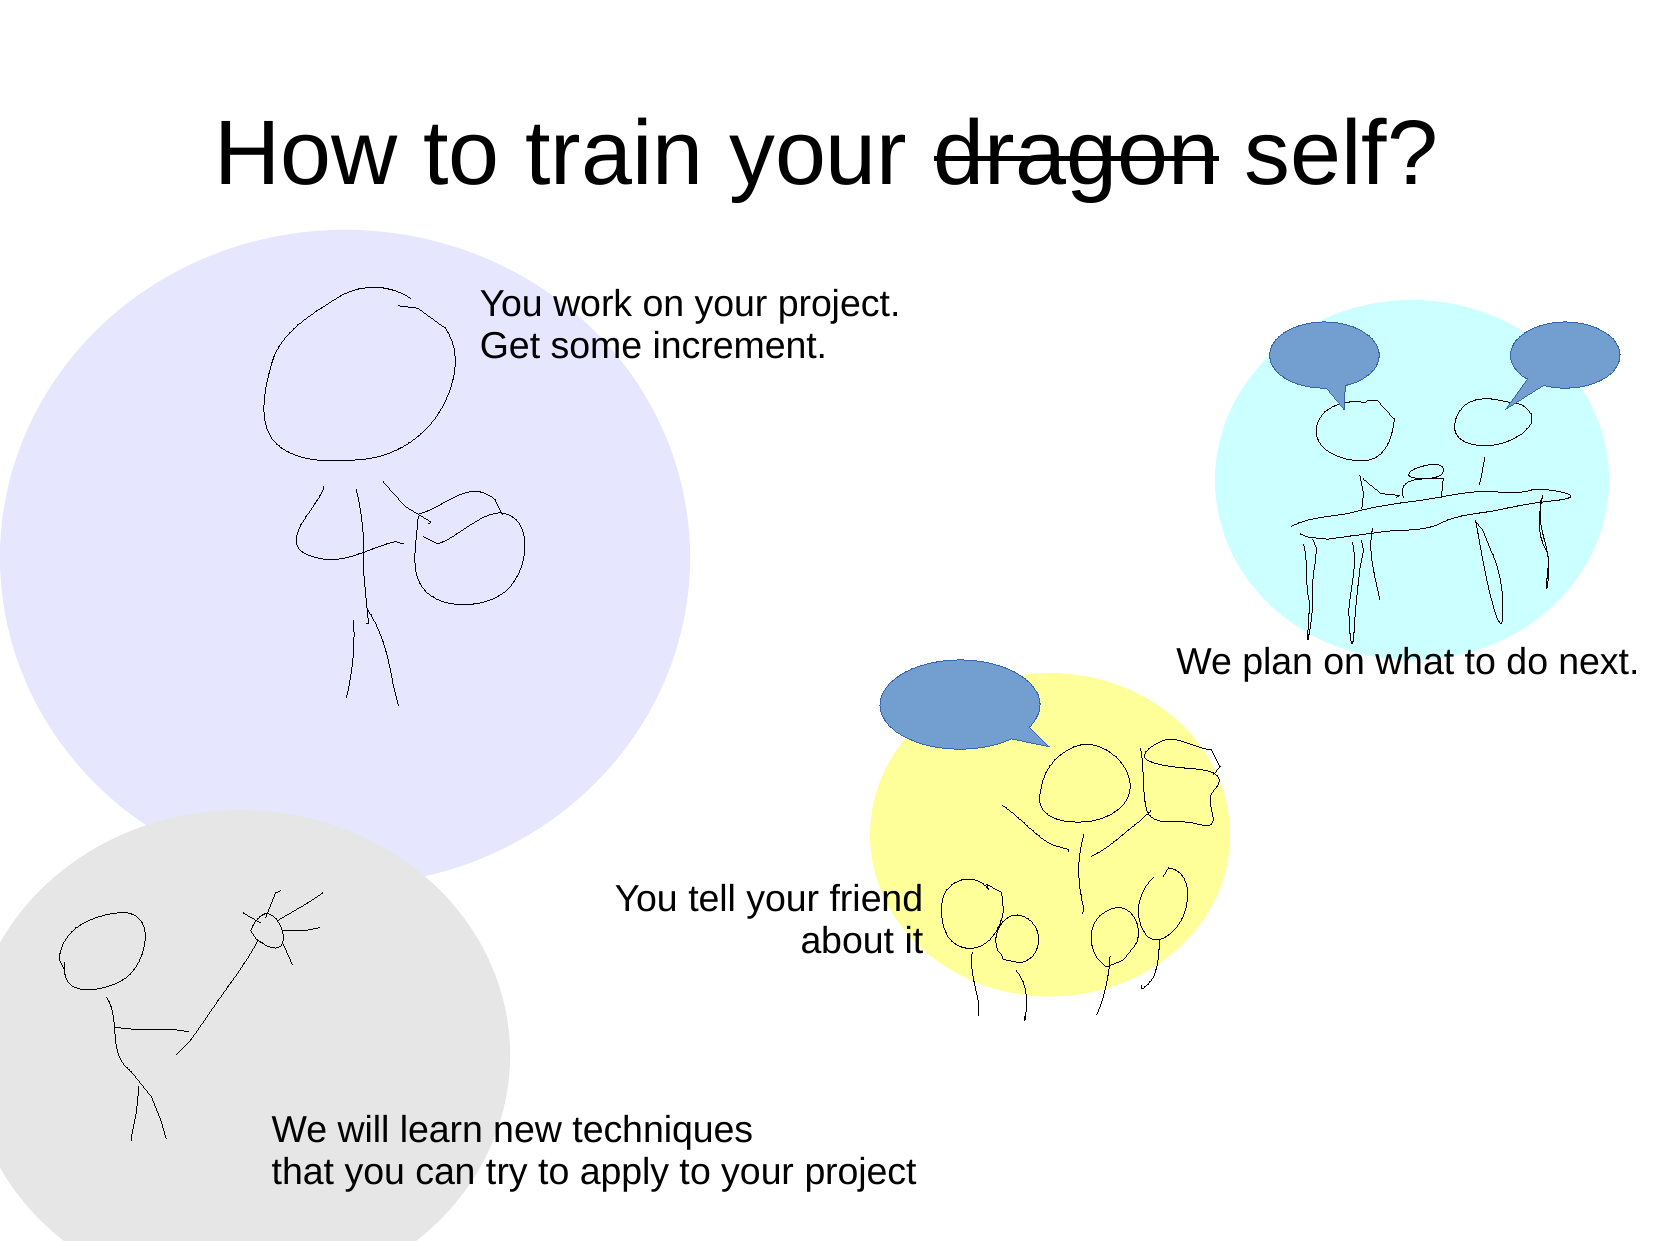

# How to train your dragon self?
You work on your project.
Get some increment.
We plan on what to do next.
You tell your friend
about it
We will learn new techniques
that you can try to apply to your project